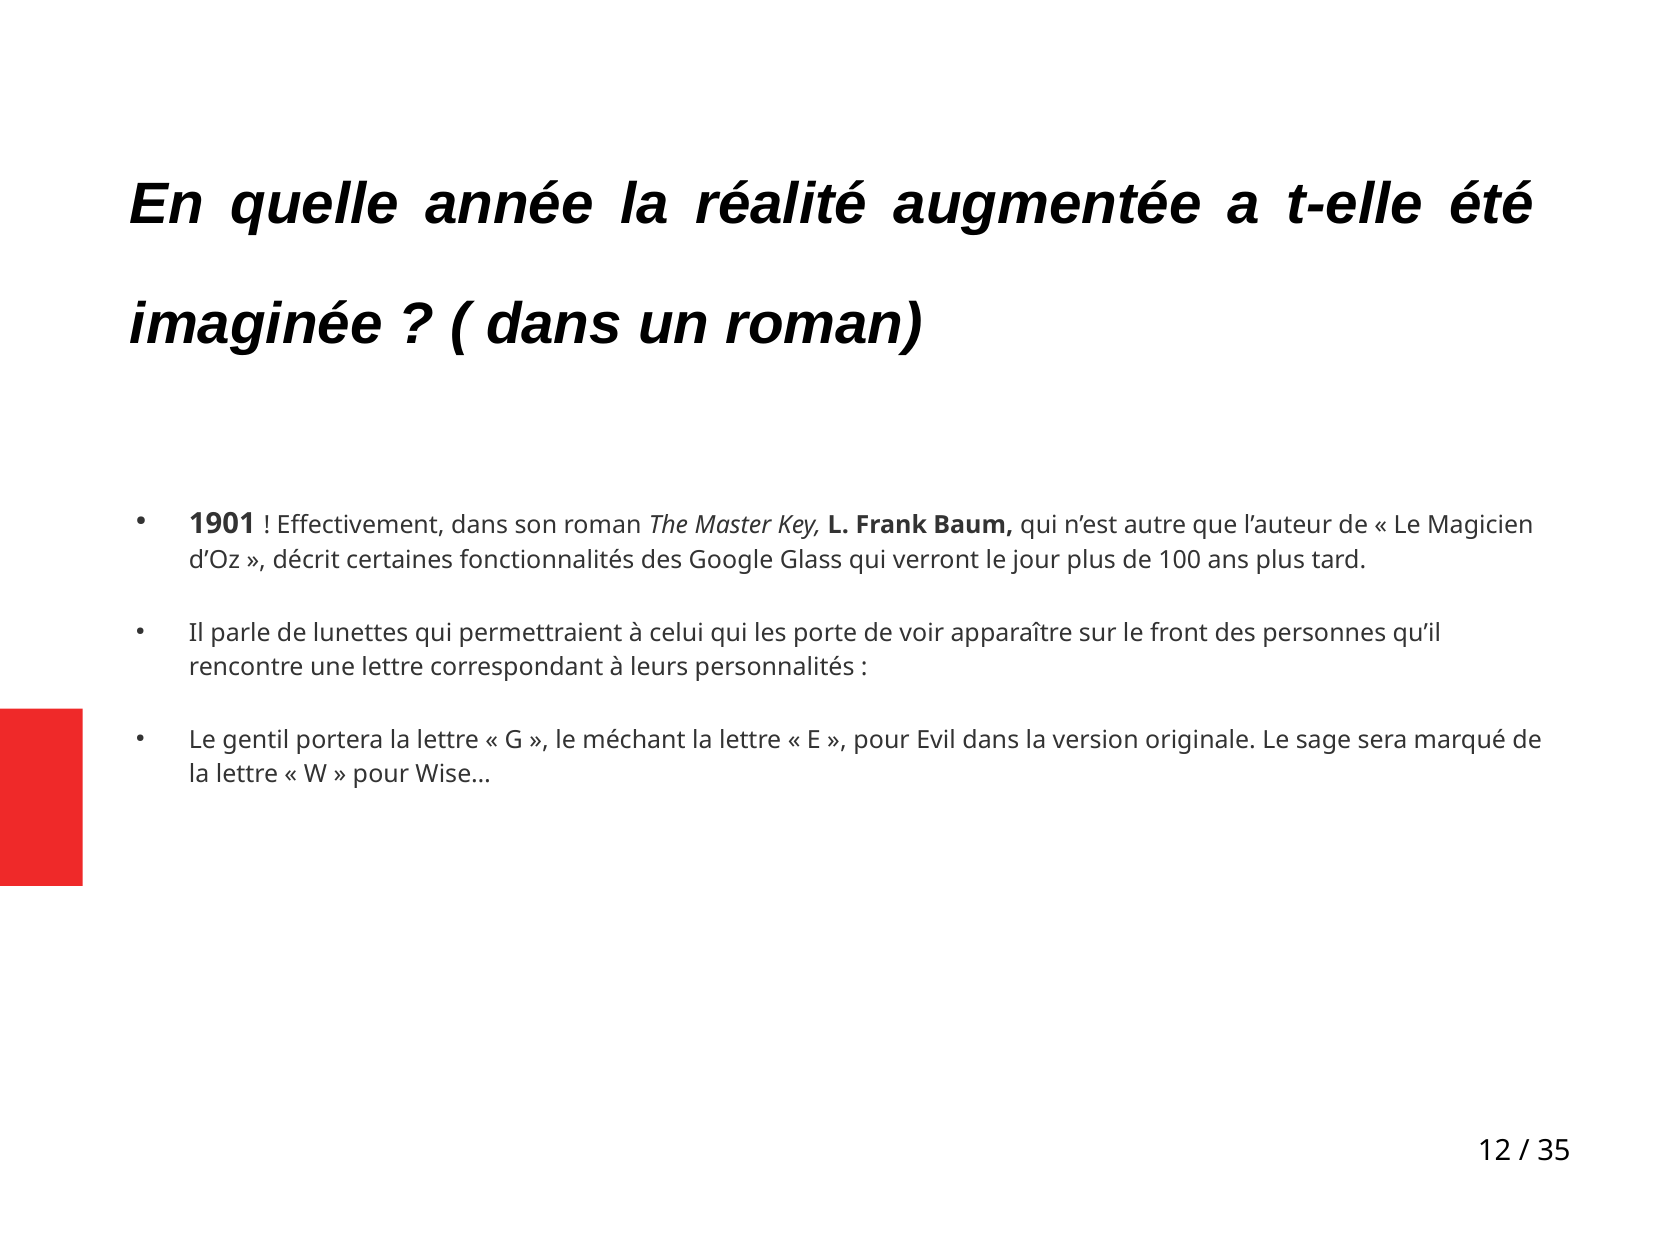

# En quelle année la réalité augmentée a t-elle été imaginée ? ( dans un roman)
1901 ! Effectivement, dans son roman The Master Key, L. Frank Baum, qui n’est autre que l’auteur de « Le Magicien d’Oz », décrit certaines fonctionnalités des Google Glass qui verront le jour plus de 100 ans plus tard.
Il parle de lunettes qui permettraient à celui qui les porte de voir apparaître sur le front des personnes qu’il rencontre une lettre correspondant à leurs personnalités :
Le gentil portera la lettre « G », le méchant la lettre « E », pour Evil dans la version originale. Le sage sera marqué de la lettre « W » pour Wise…
12